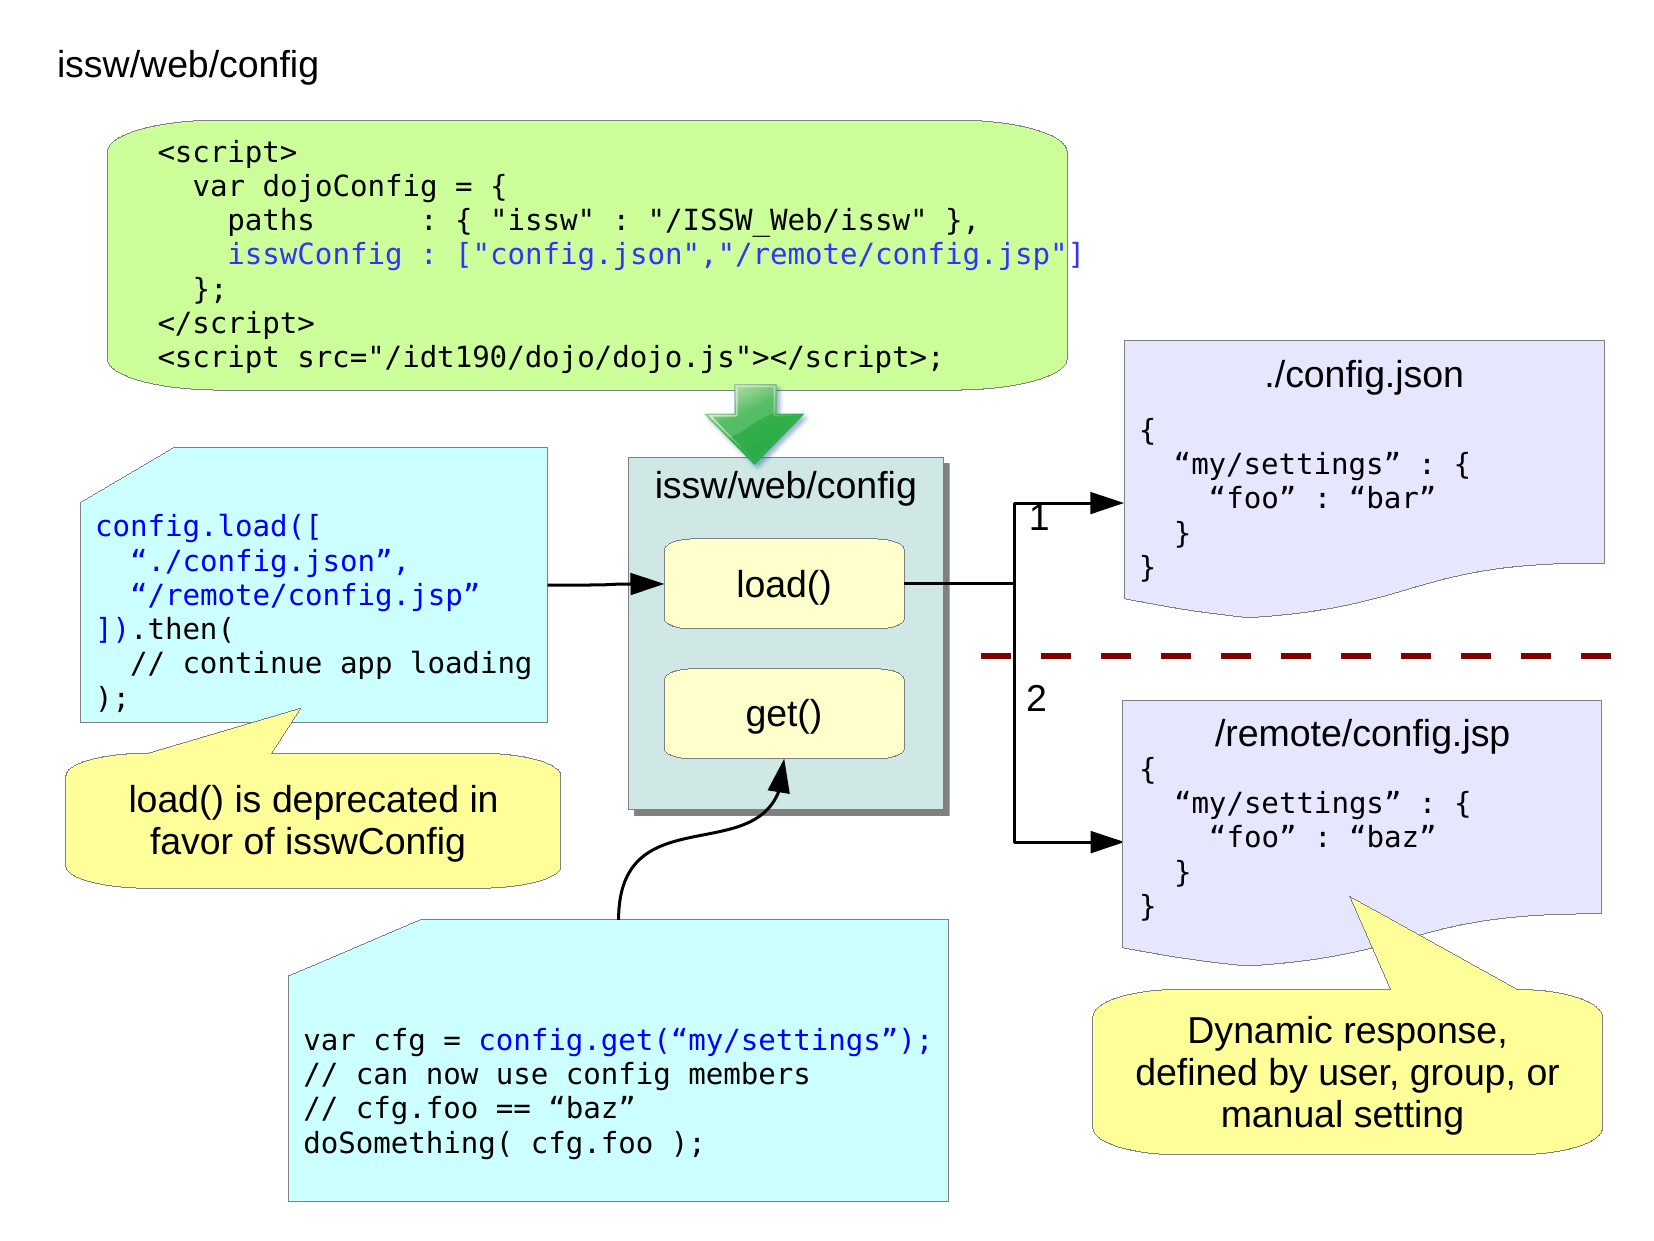

issw/web/config
<script>
 var dojoConfig = {
 paths : { "issw" : "/ISSW_Web/issw" },
 isswConfig : ["config.json","/remote/config.jsp"]
 };
</script>
<script src="/idt190/dojo/dojo.js"></script>;
./config.json
{
 “my/settings” : {
 “foo” : “bar”
 }
}
config.load([
 “./config.json”,
 “/remote/config.jsp”
]).then(
 // continue app loading
);
issw/web/config
1
load()
get()
2
/remote/config.jsp
{
 “my/settings” : {
 “foo” : “baz”
 }
}
load() is deprecated in favor of isswConfig
var cfg = config.get(“my/settings”);
// can now use config members
// cfg.foo == “baz”
doSomething( cfg.foo );
Dynamic response, defined by user, group, or manual setting